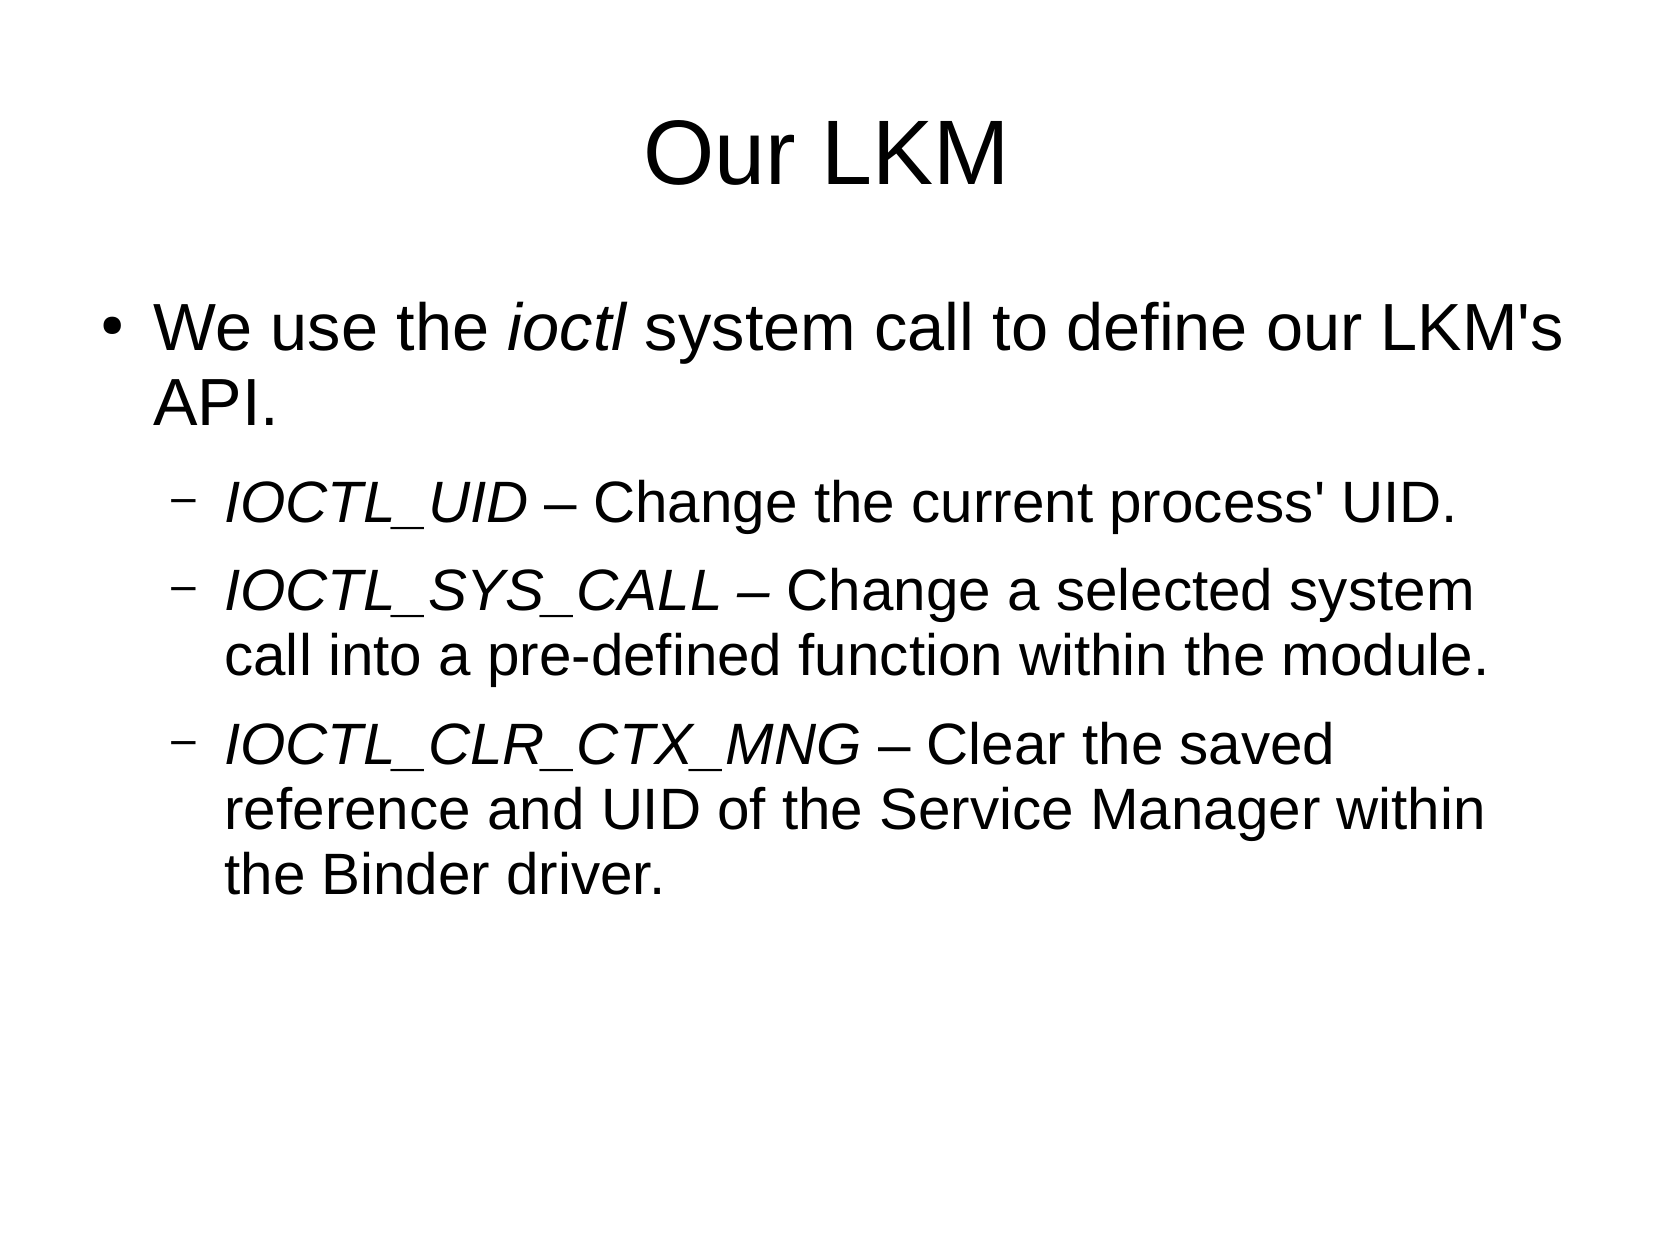

# Our LKM
We use the ioctl system call to define our LKM's API.
IOCTL_UID – Change the current process' UID.
IOCTL_SYS_CALL – Change a selected system call into a pre-defined function within the module.
IOCTL_CLR_CTX_MNG – Clear the saved reference and UID of the Service Manager within the Binder driver.